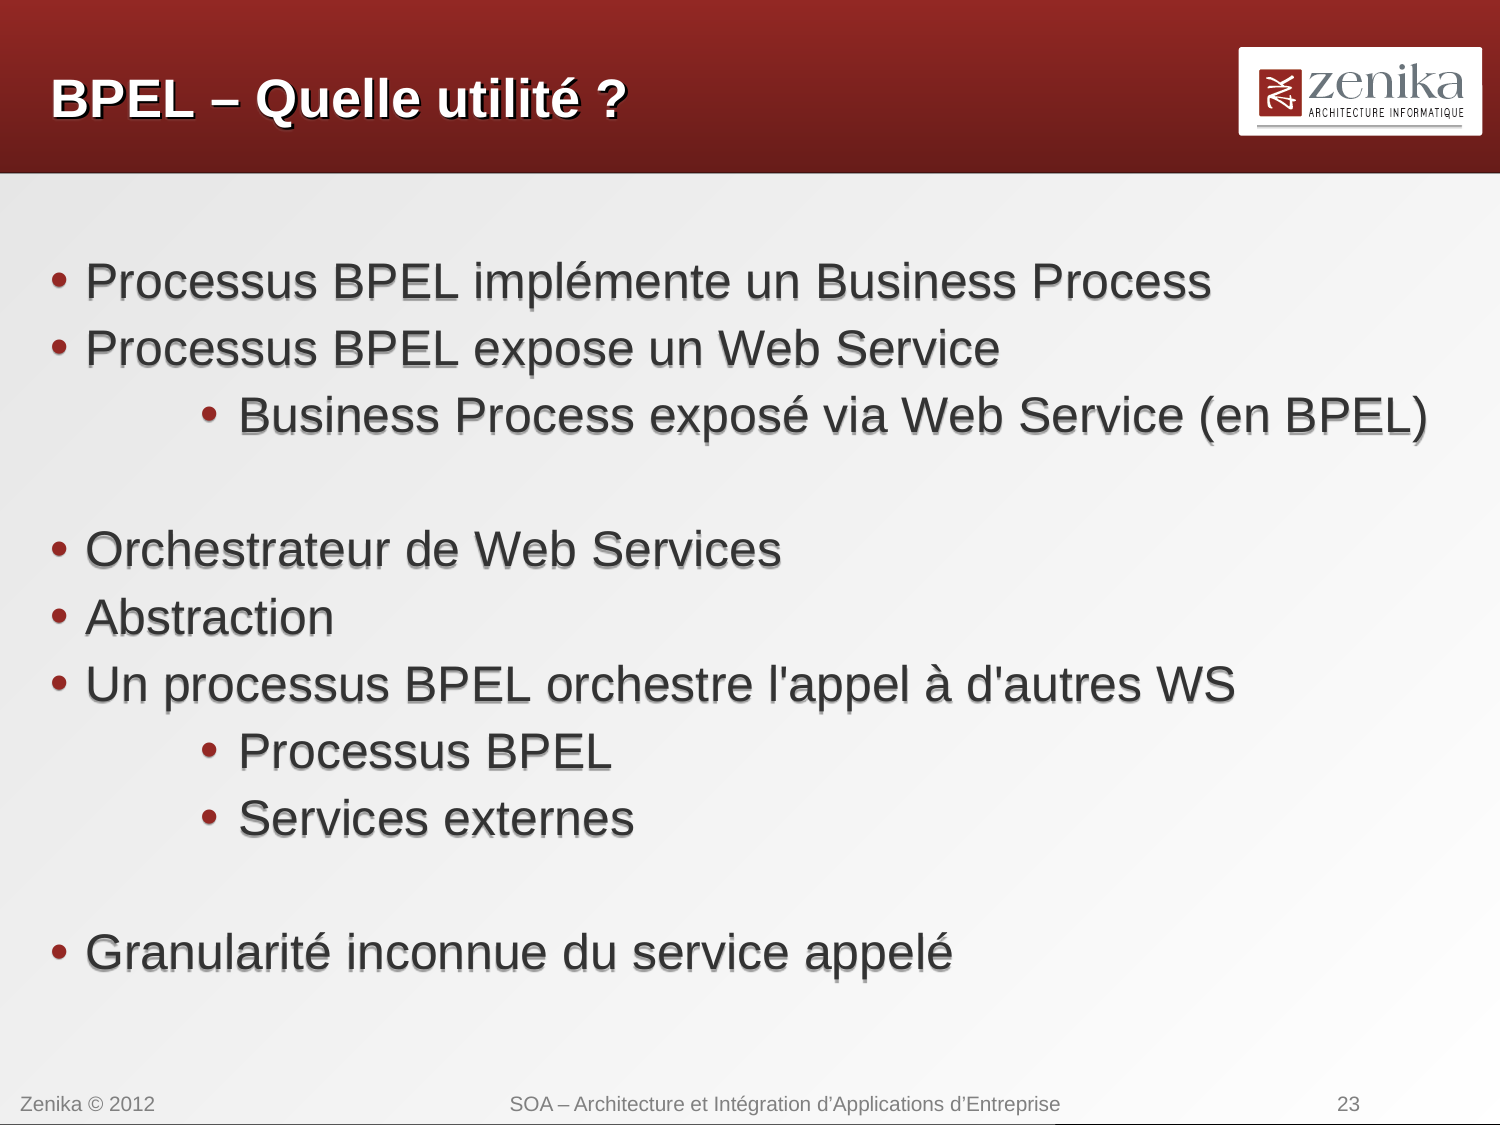

# BPEL – Quelle utilité ?
Processus BPEL implémente un Business Process
Processus BPEL expose un Web Service
Business Process exposé via Web Service (en BPEL)
Orchestrateur de Web Services
Abstraction
Un processus BPEL orchestre l'appel à d'autres WS
Processus BPEL
Services externes
Granularité inconnue du service appelé